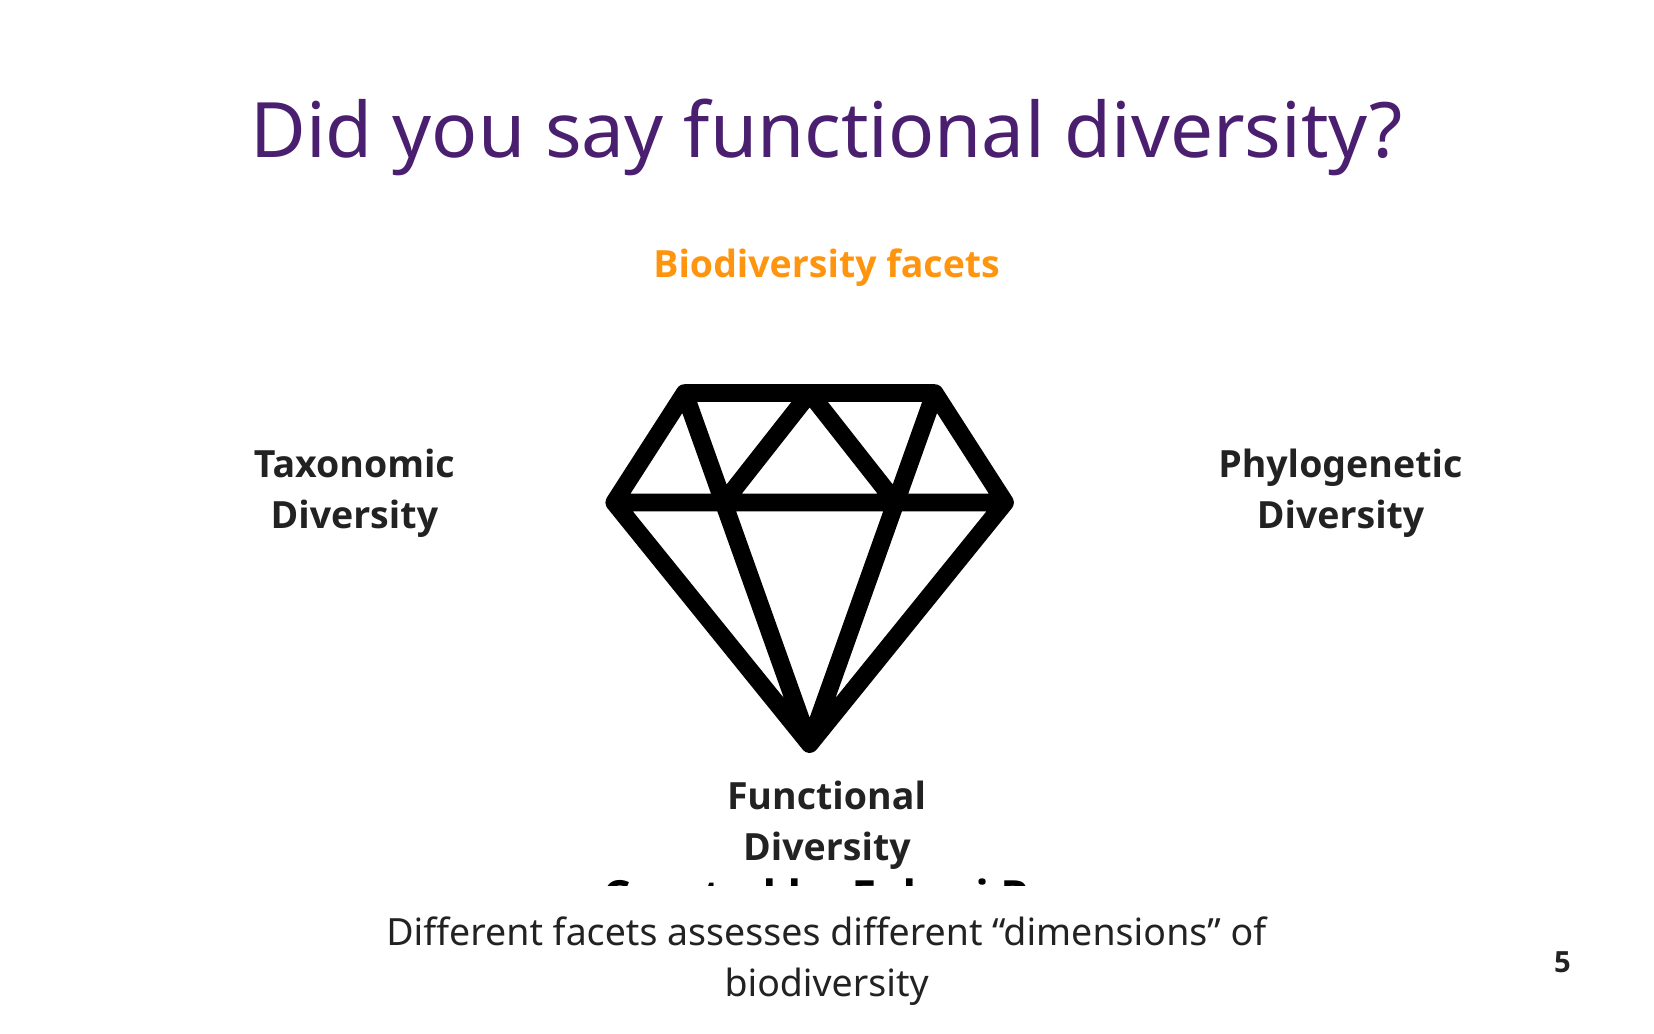

# Did you say functional diversity?
Biodiversity facets
Taxonomic Diversity
Phylogenetic Diversity
Functional Diversity
Different facets assesses different “dimensions” of biodiversity
5